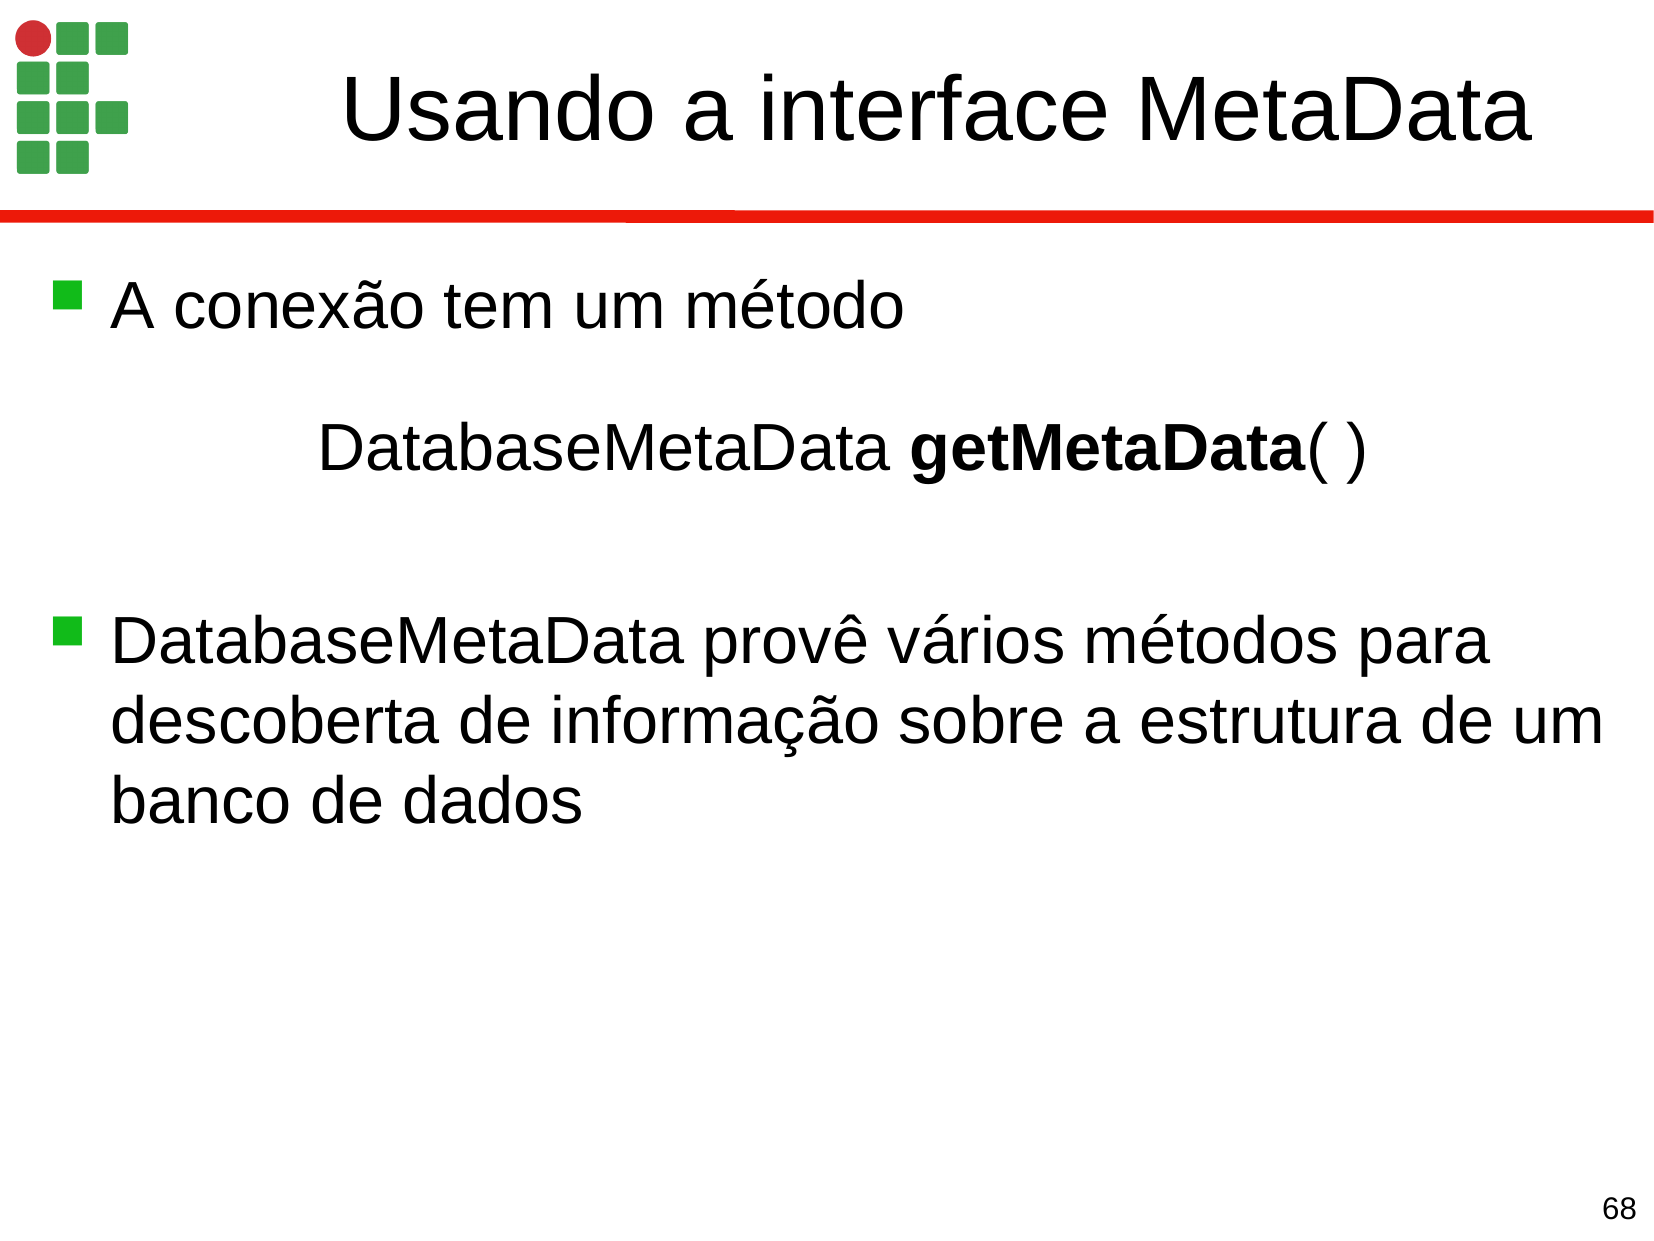

Usando a interface MetaData
A conexão tem um método
DatabaseMetaData getMetaData( )
DatabaseMetaData provê vários métodos para descoberta de informação sobre a estrutura de um banco de dados